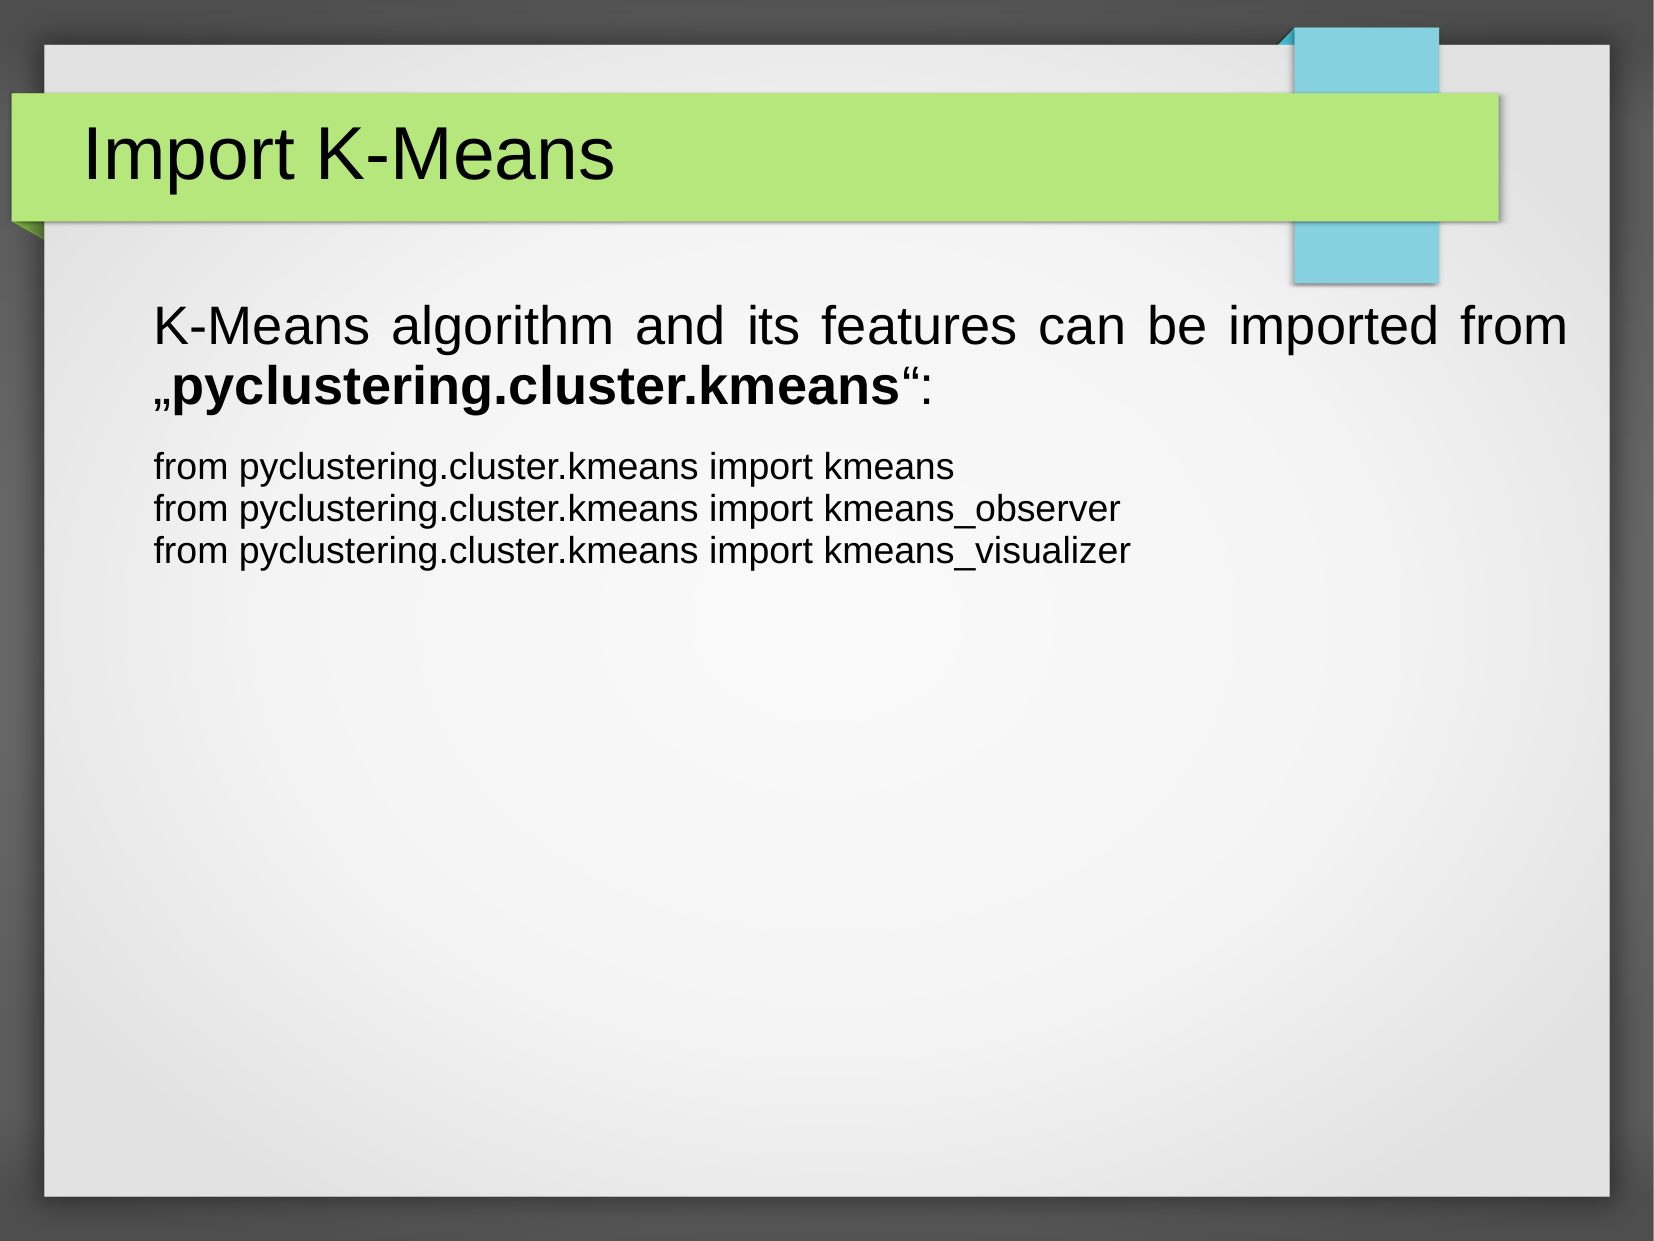

# Import K-Means
K-Means algorithm and its features can be imported from „pyclustering.cluster.kmeans“:
from pyclustering.cluster.kmeans import kmeans
from pyclustering.cluster.kmeans import kmeans_observer
from pyclustering.cluster.kmeans import kmeans_visualizer